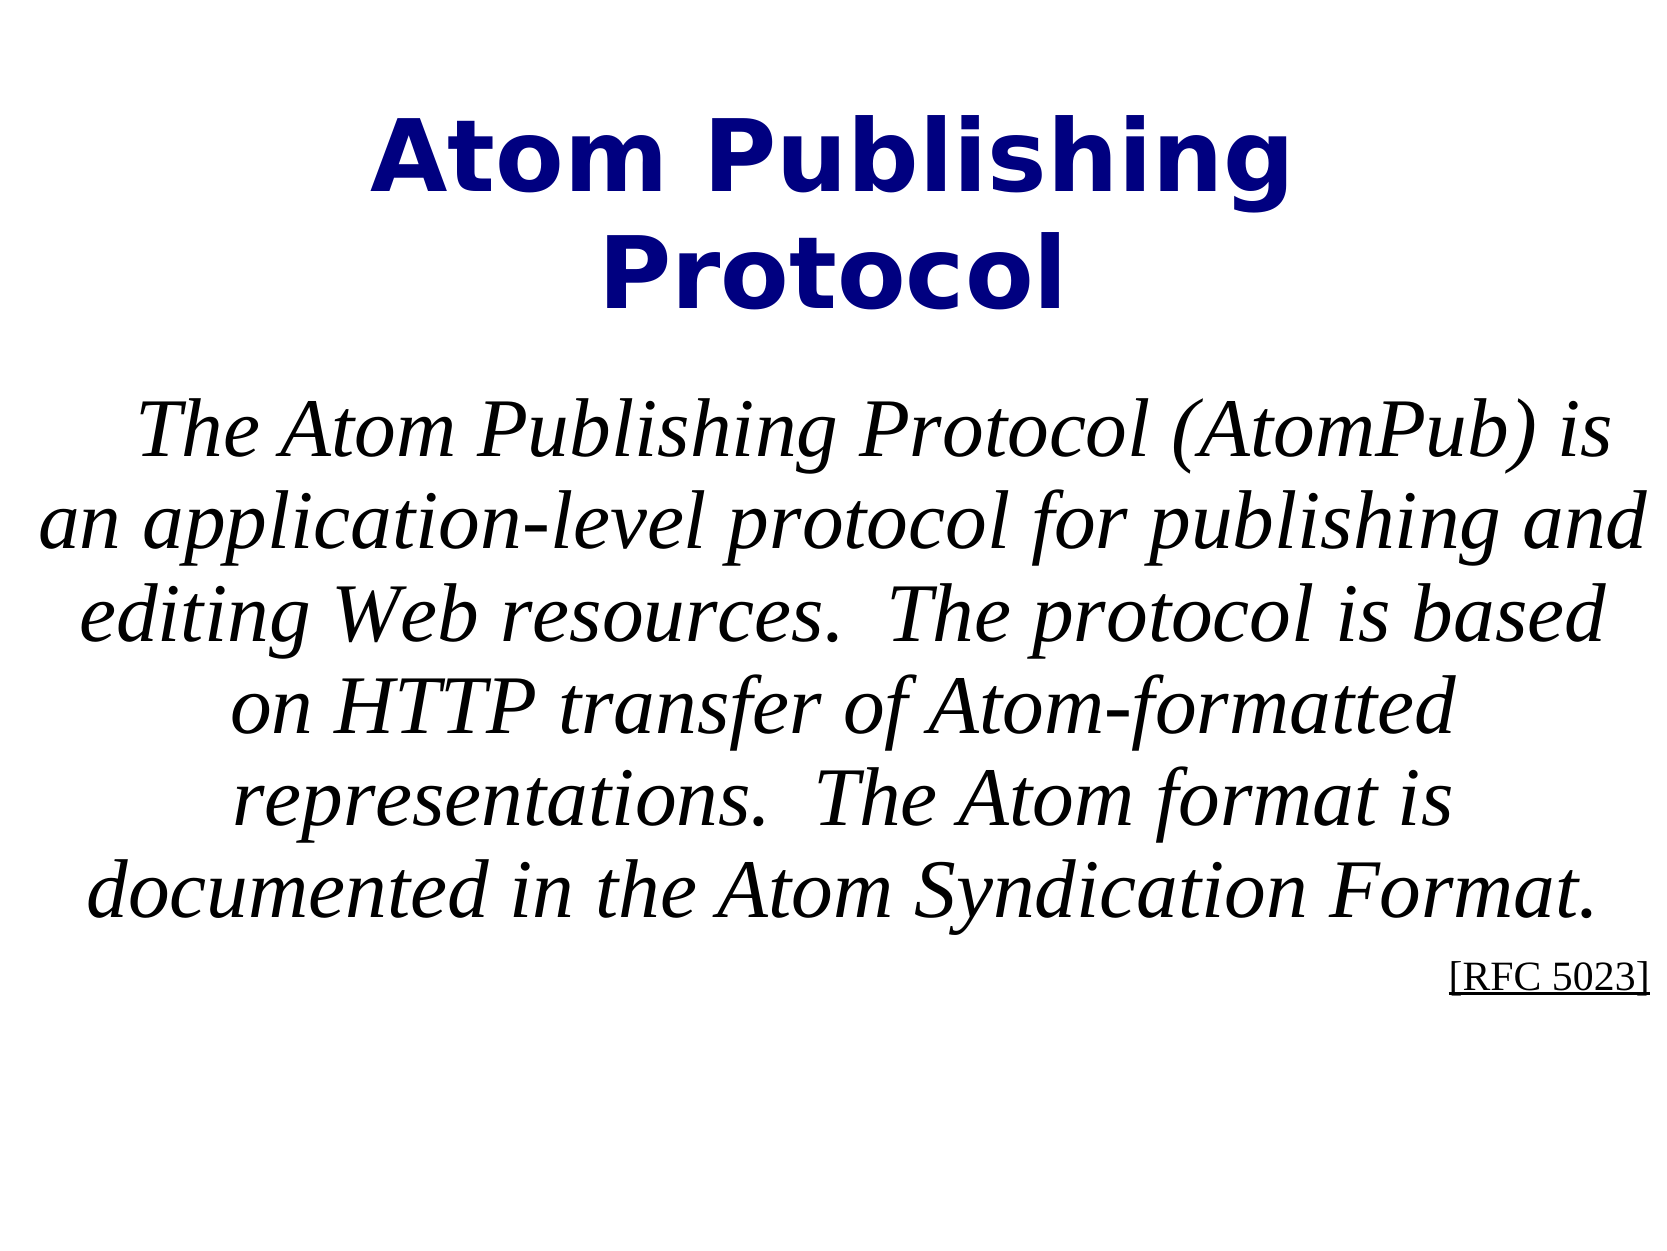

# Atom Publishing Protocol
 The Atom Publishing Protocol (AtomPub) is an application-level protocol for publishing and editing Web resources. The protocol is based on HTTP transfer of Atom-formatted representations. The Atom format is documented in the Atom Syndication Format.
[RFC 5023]